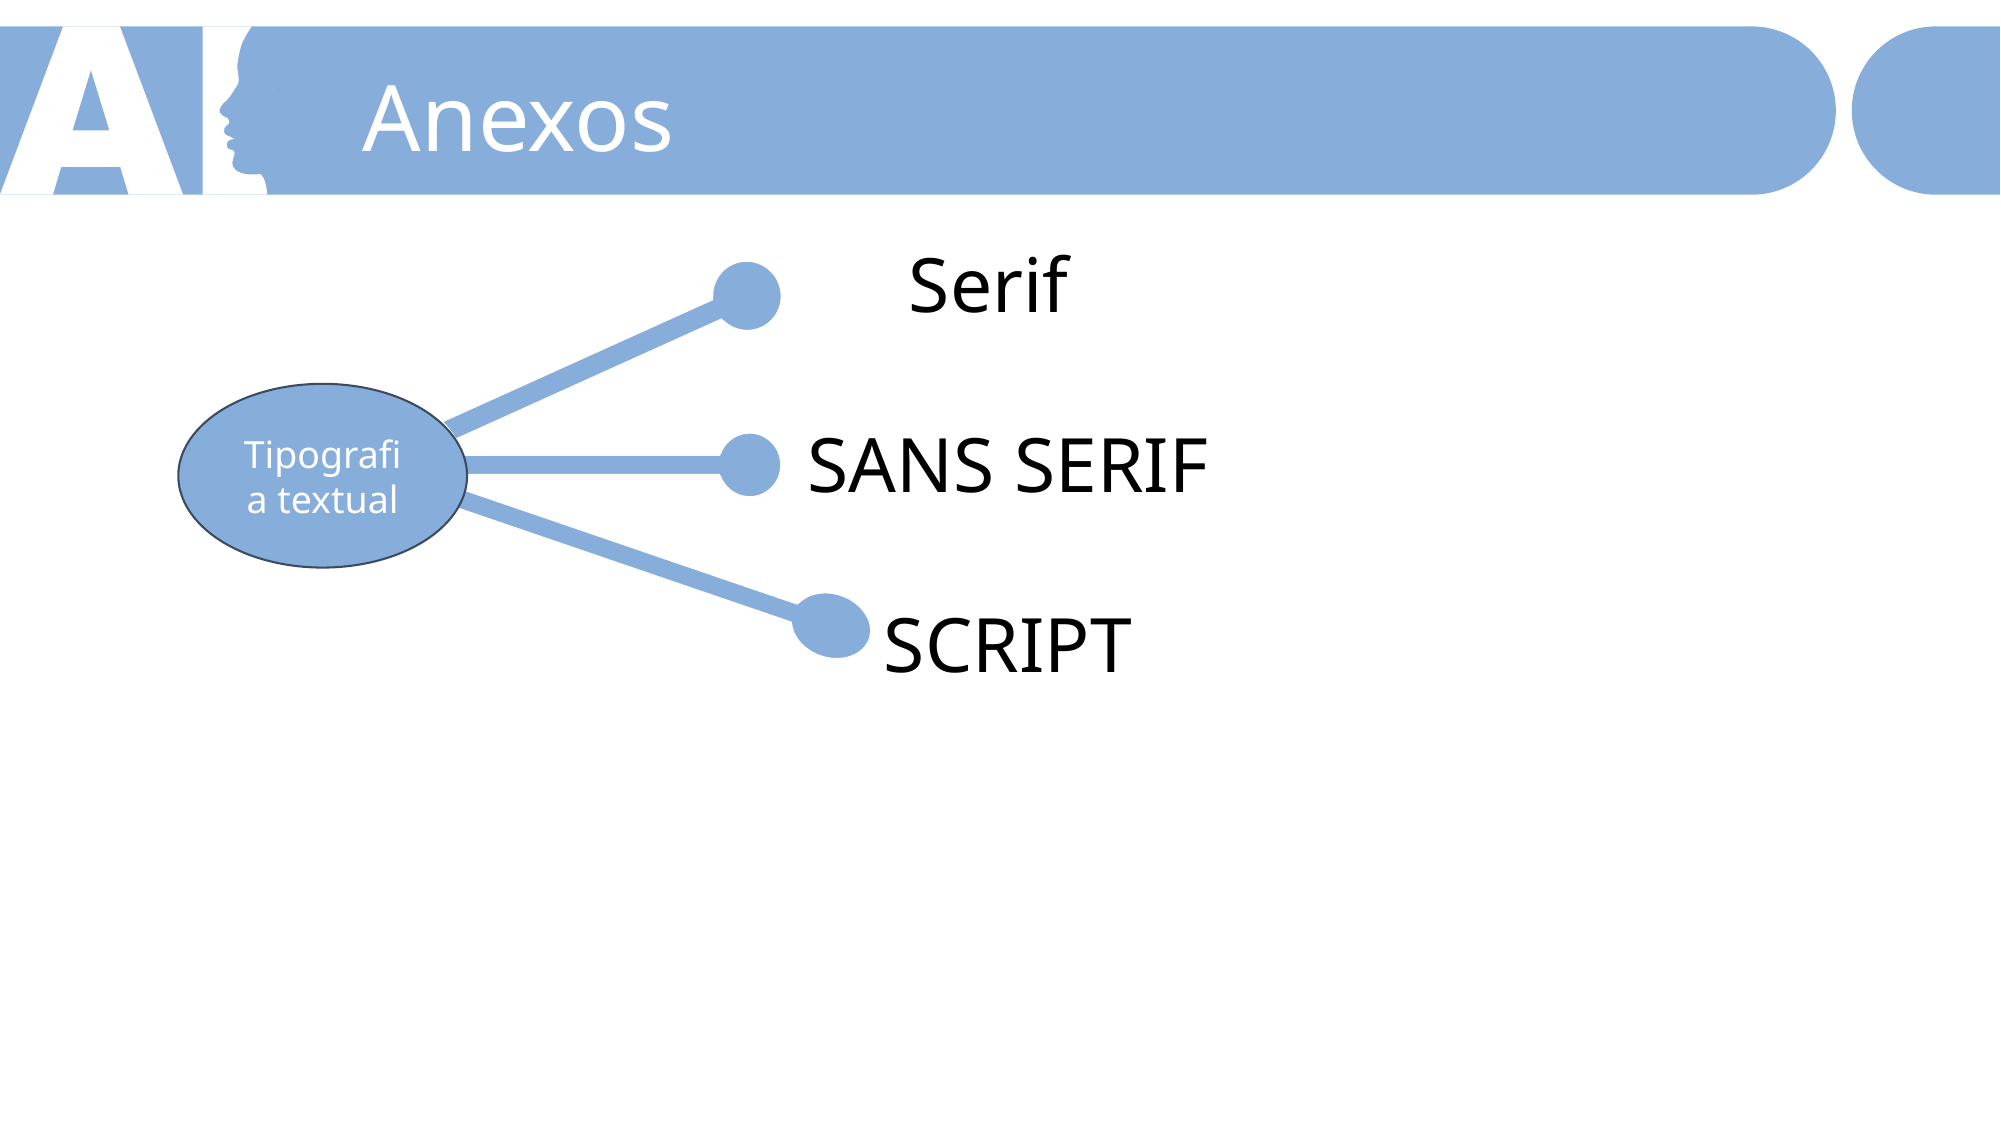

# Anexos
Serif
 SANS SERIF
 SCRIPT
Tipografia textual